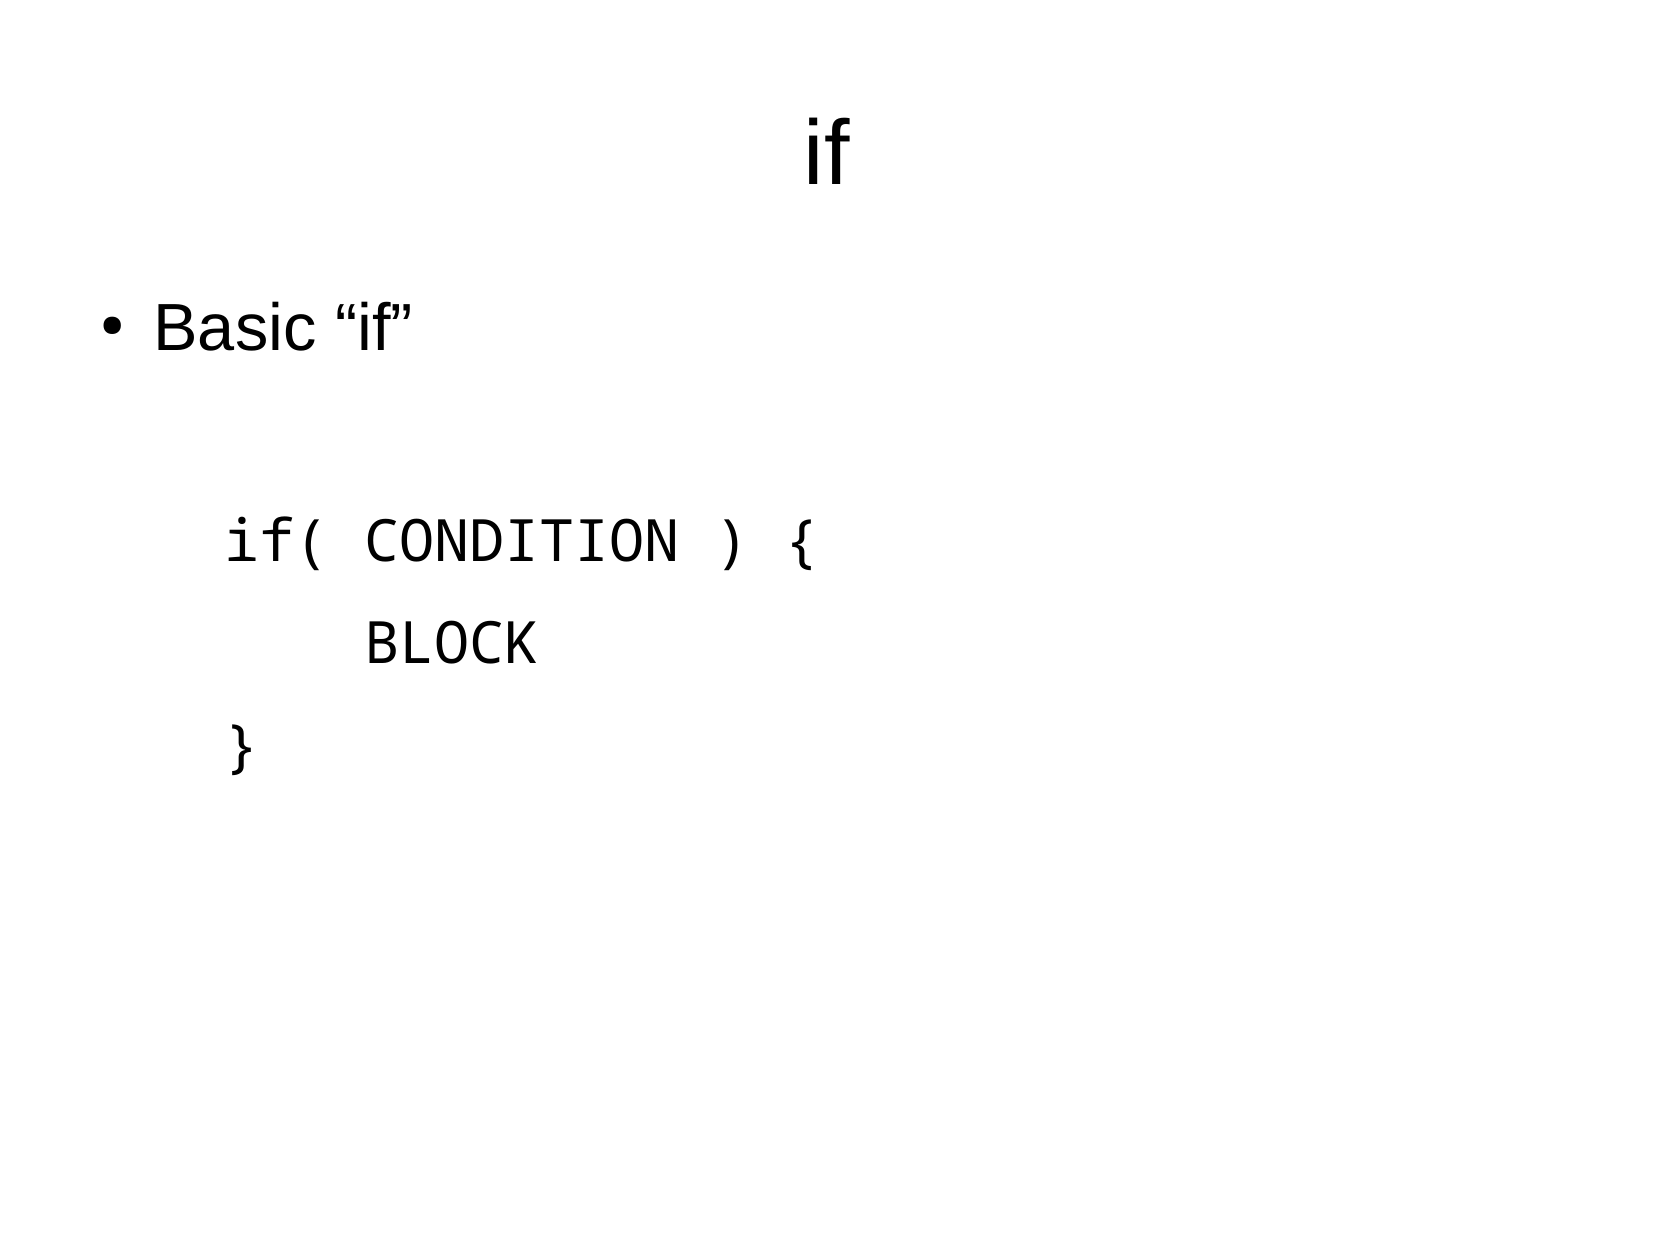

# if
Basic “if”
if( CONDITION ) {
 BLOCK
}